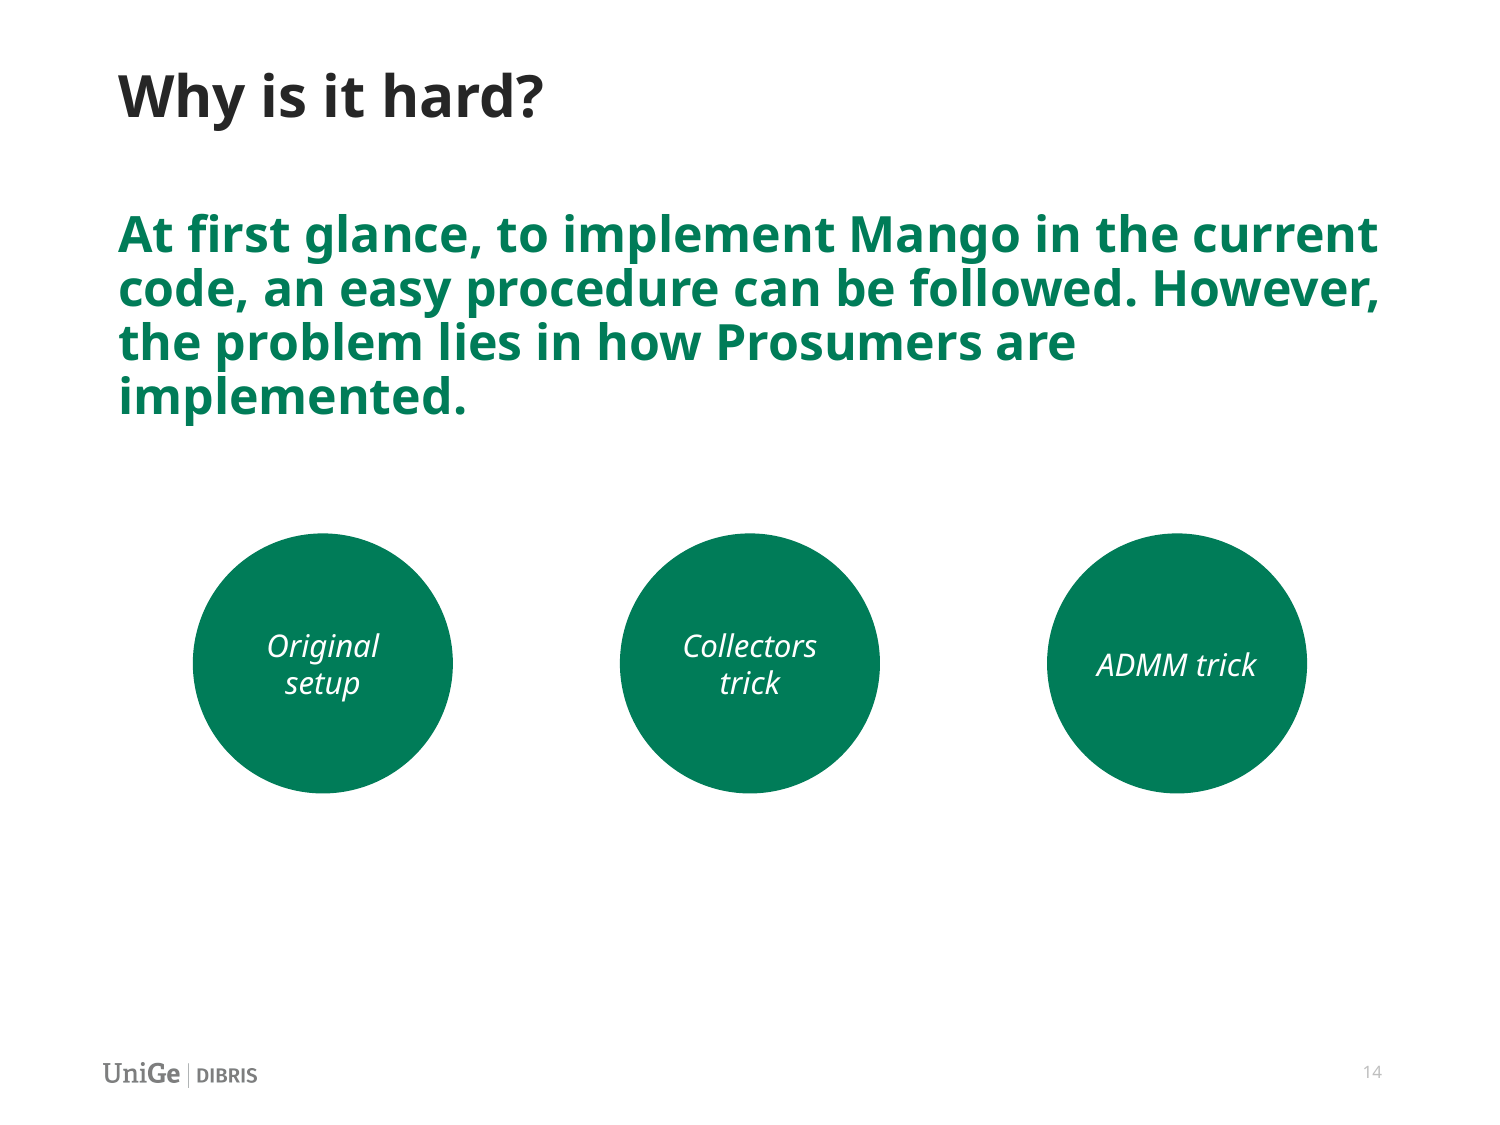

Why is it hard?
# At first glance, to implement Mango in the current code, an easy procedure can be followed. However, the problem lies in how Prosumers are implemented.
Original setup
Collectors trick
ADMM trick
14